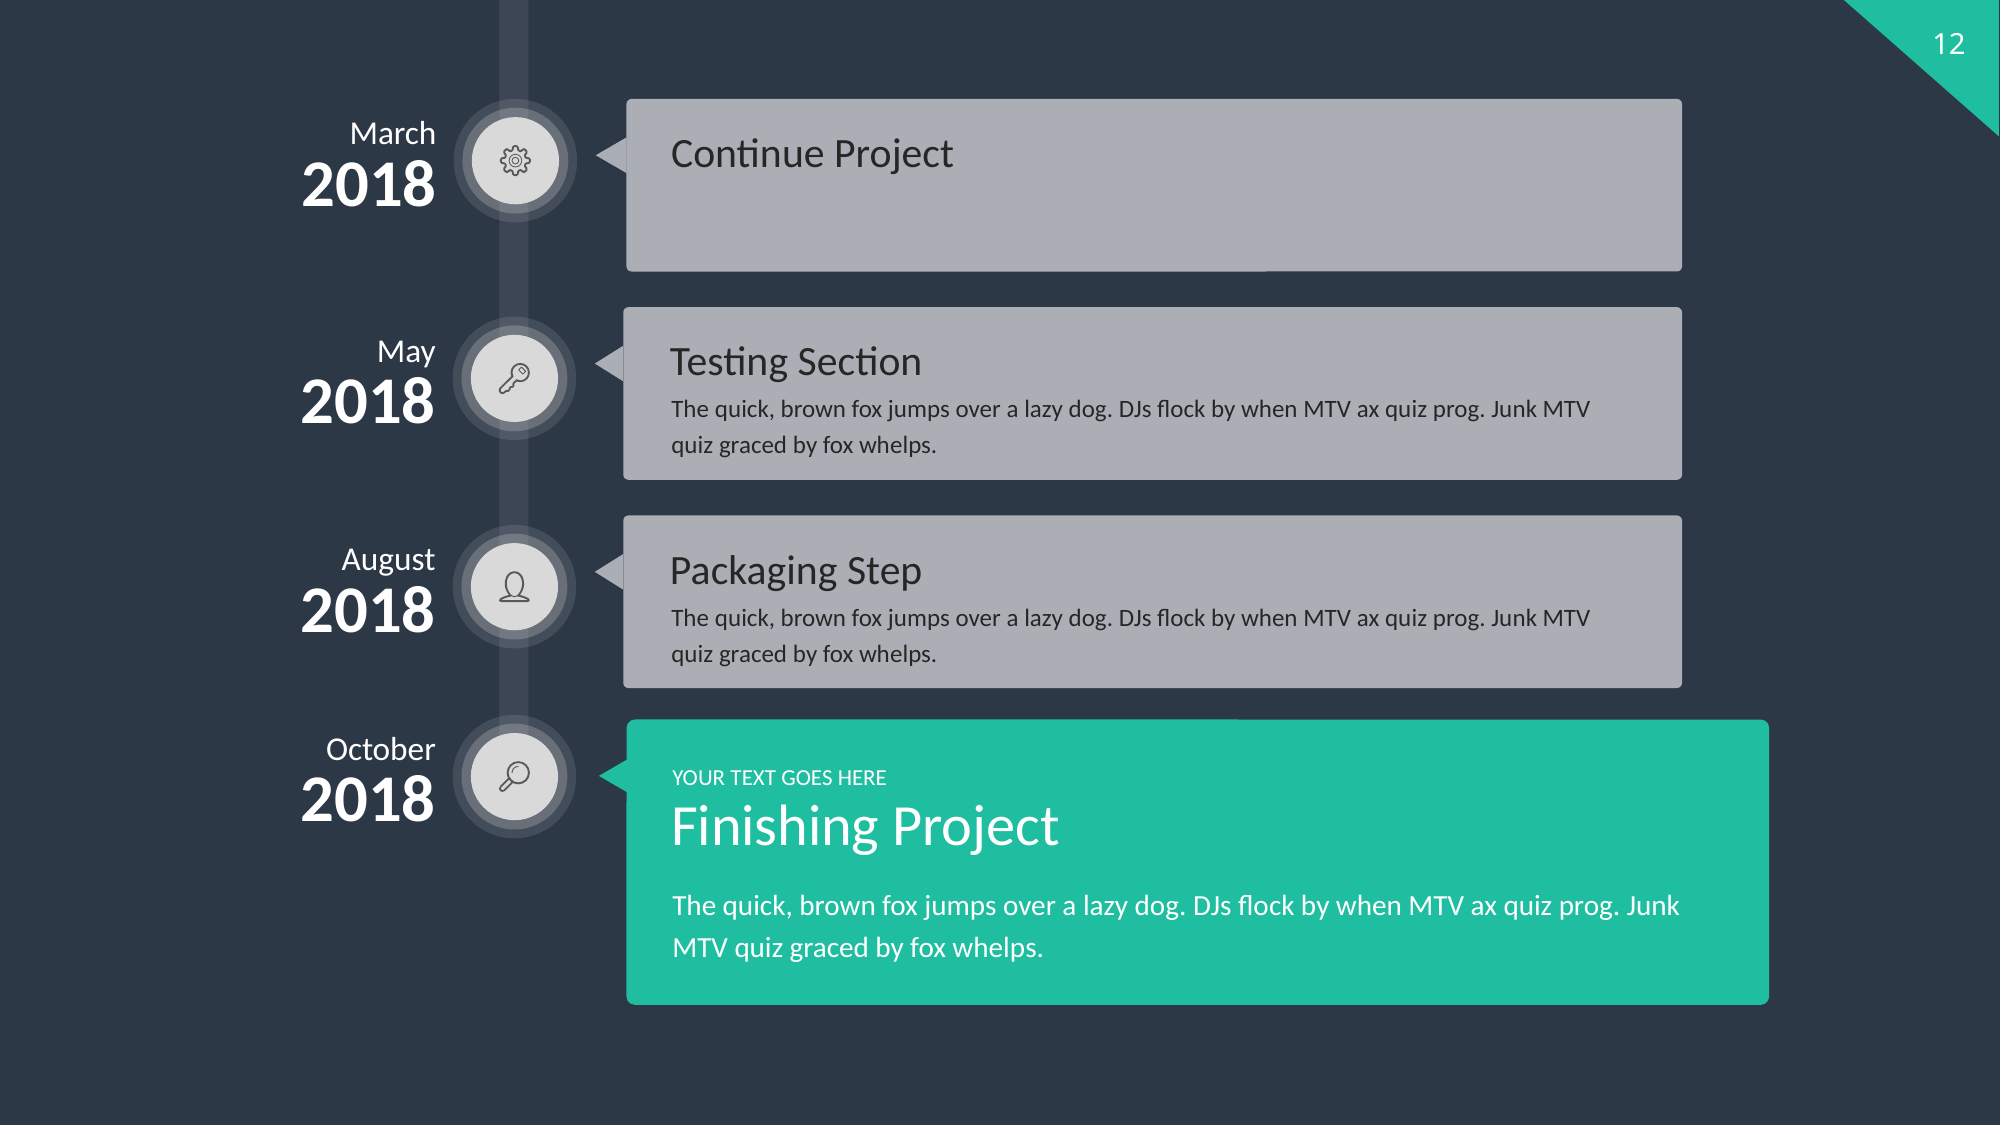

March
2018
Continue Project
May
2018
Testing Section
The quick, brown fox jumps over a lazy dog. DJs flock by when MTV ax quiz prog. Junk MTV quiz graced by fox whelps.
August
2018
Packaging Step
The quick, brown fox jumps over a lazy dog. DJs flock by when MTV ax quiz prog. Junk MTV quiz graced by fox whelps.
October
2018
YOUR TEXT GOES HERE
Finishing Project
The quick, brown fox jumps over a lazy dog. DJs flock by when MTV ax quiz prog. Junk MTV quiz graced by fox whelps.